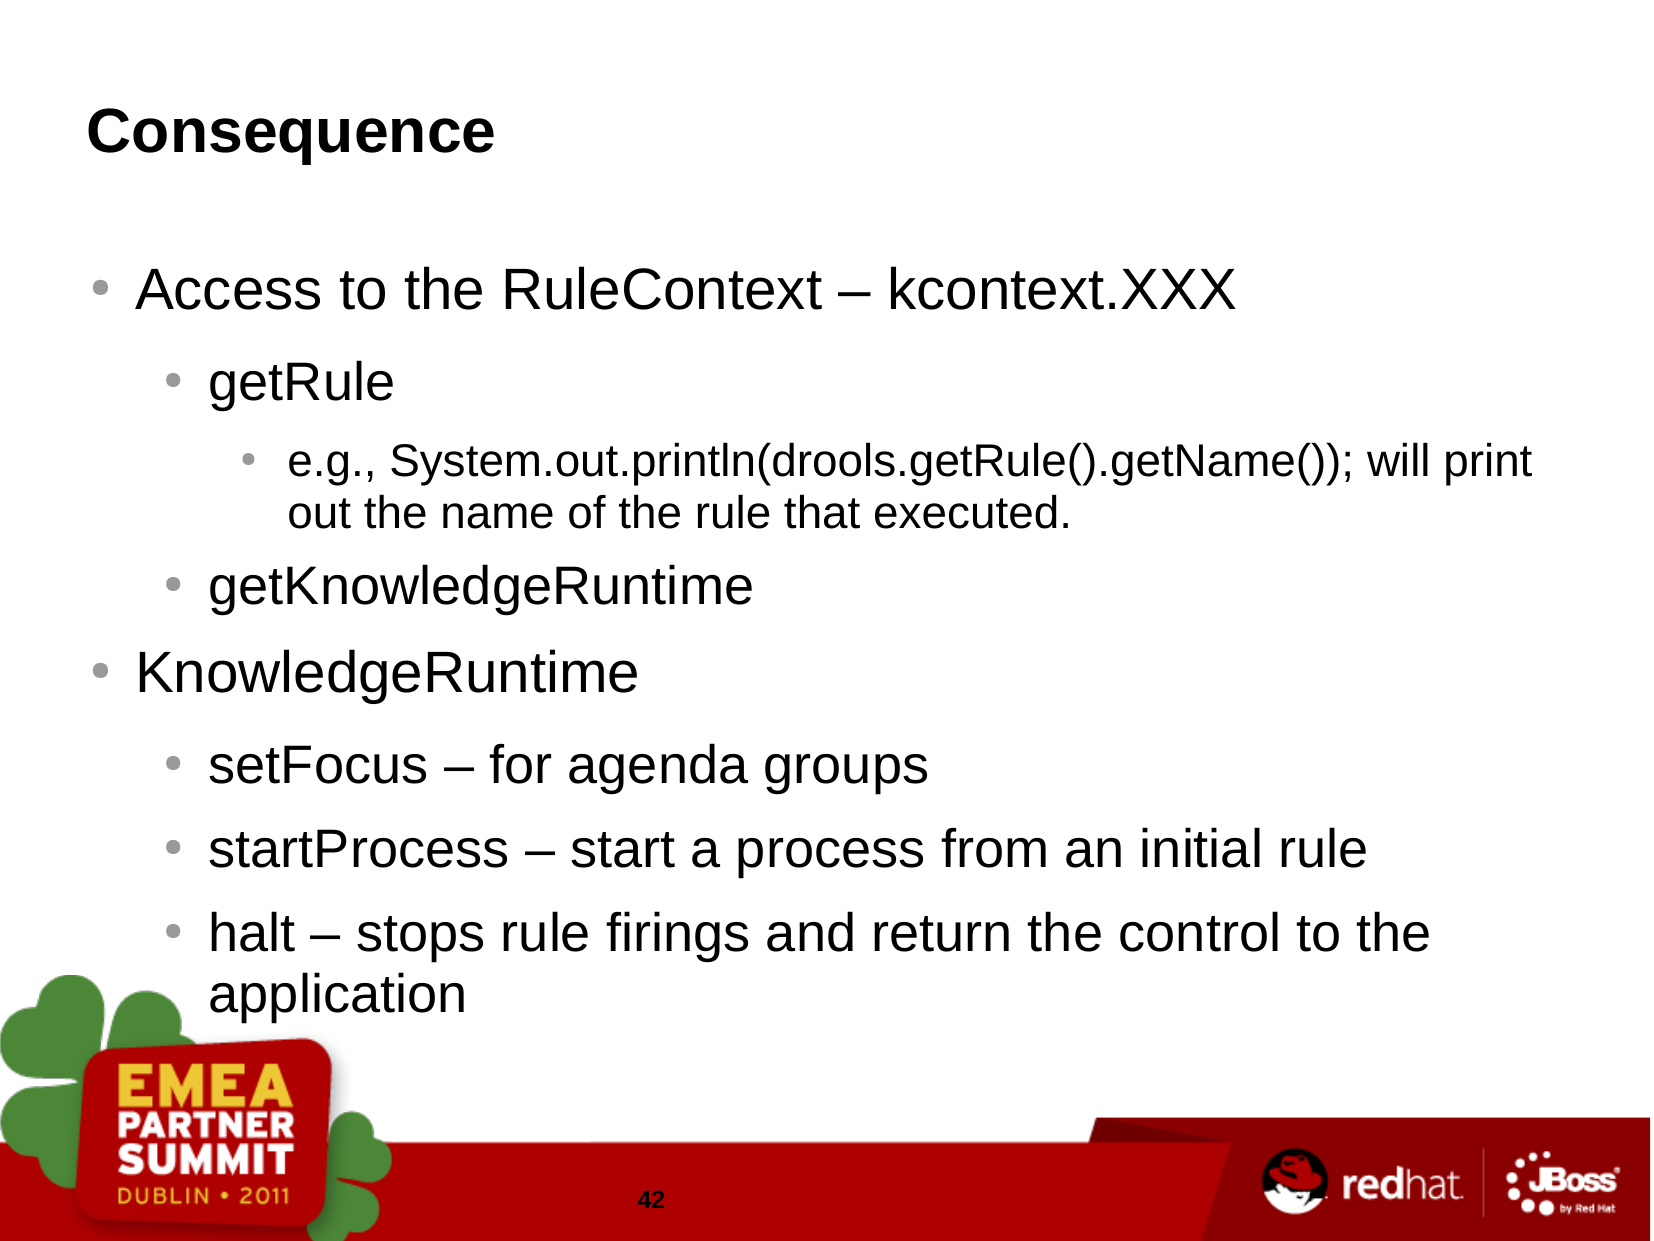

# Consequence
Access to the RuleContext – kcontext.XXX
getRule
e.g., System.out.println(drools.getRule().getName()); will print out the name of the rule that executed.
getKnowledgeRuntime
KnowledgeRuntime
setFocus – for agenda groups
startProcess – start a process from an initial rule
halt – stops rule firings and return the control to the application